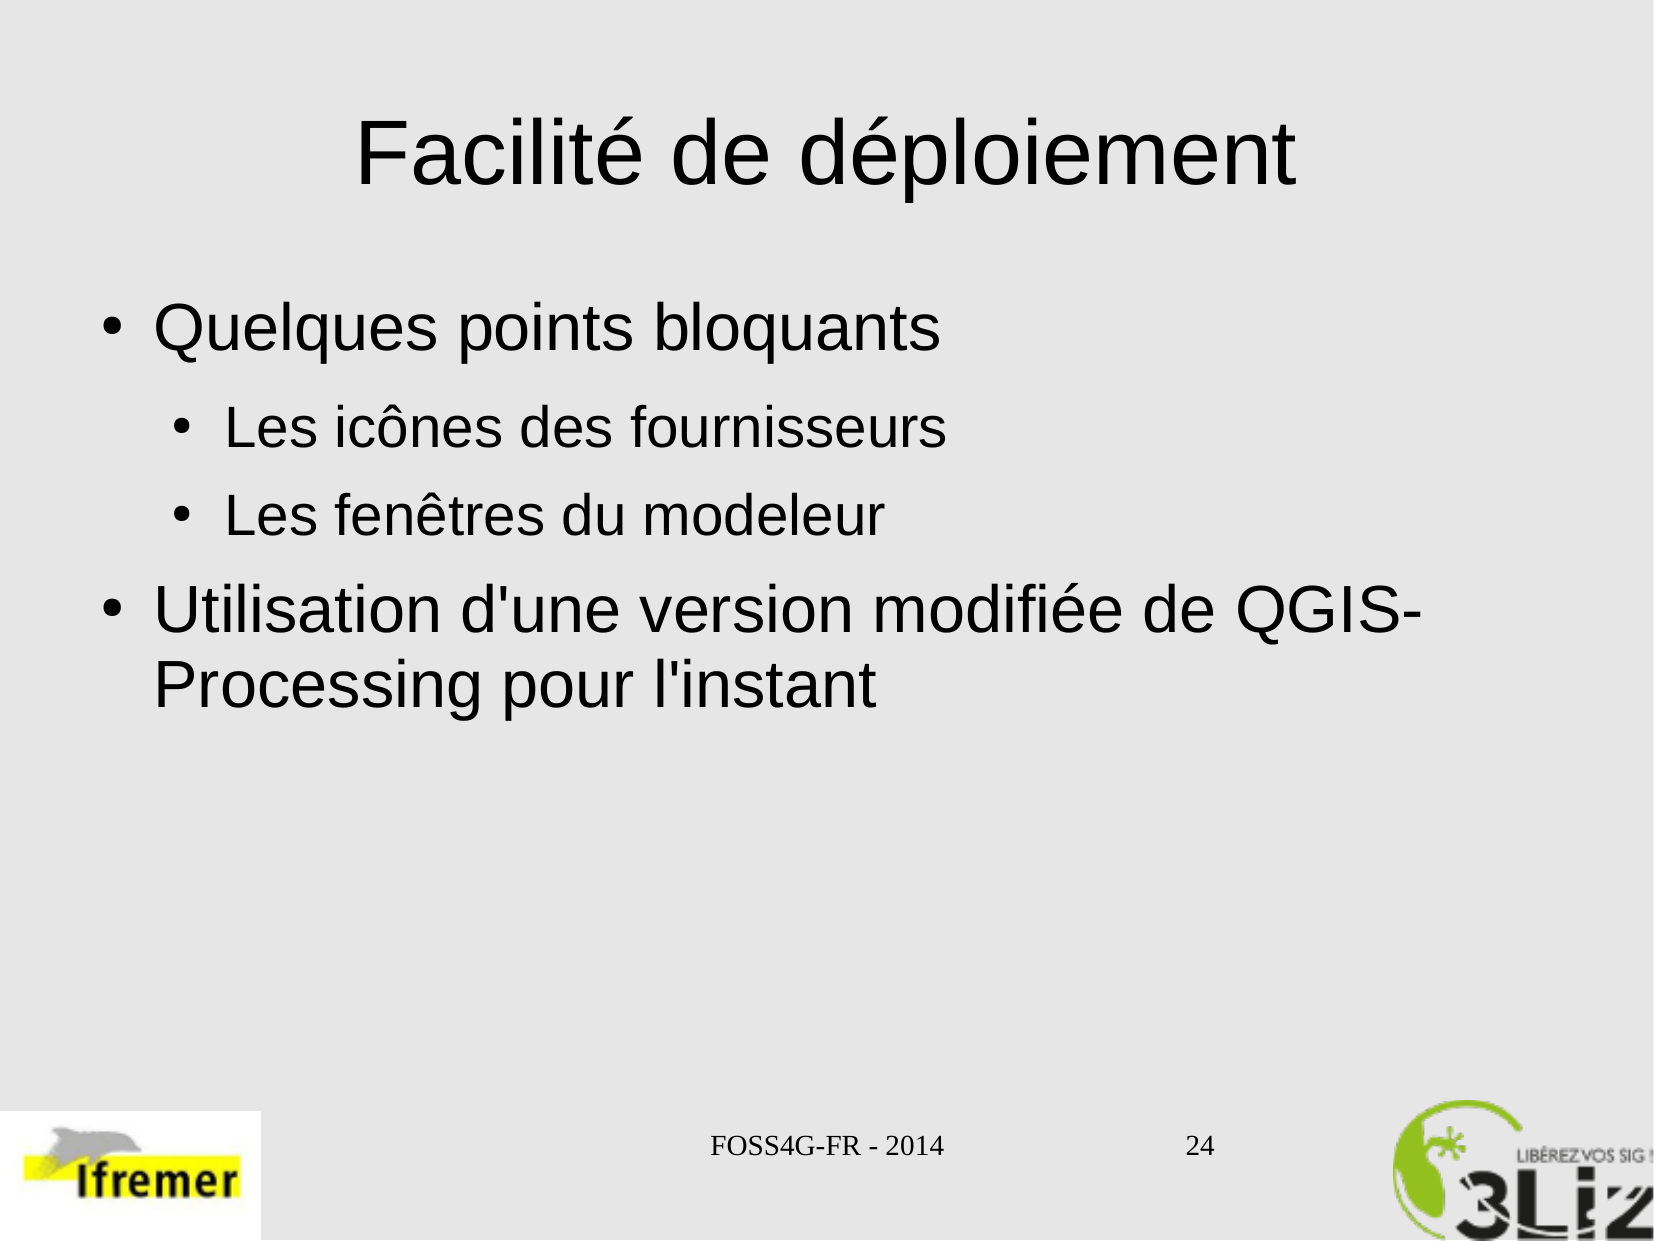

# Facilité de déploiement
Quelques points bloquants
Les icônes des fournisseurs
Les fenêtres du modeleur
Utilisation d'une version modifiée de QGIS-Processing pour l'instant
FOSS4G-FR - 2014
24